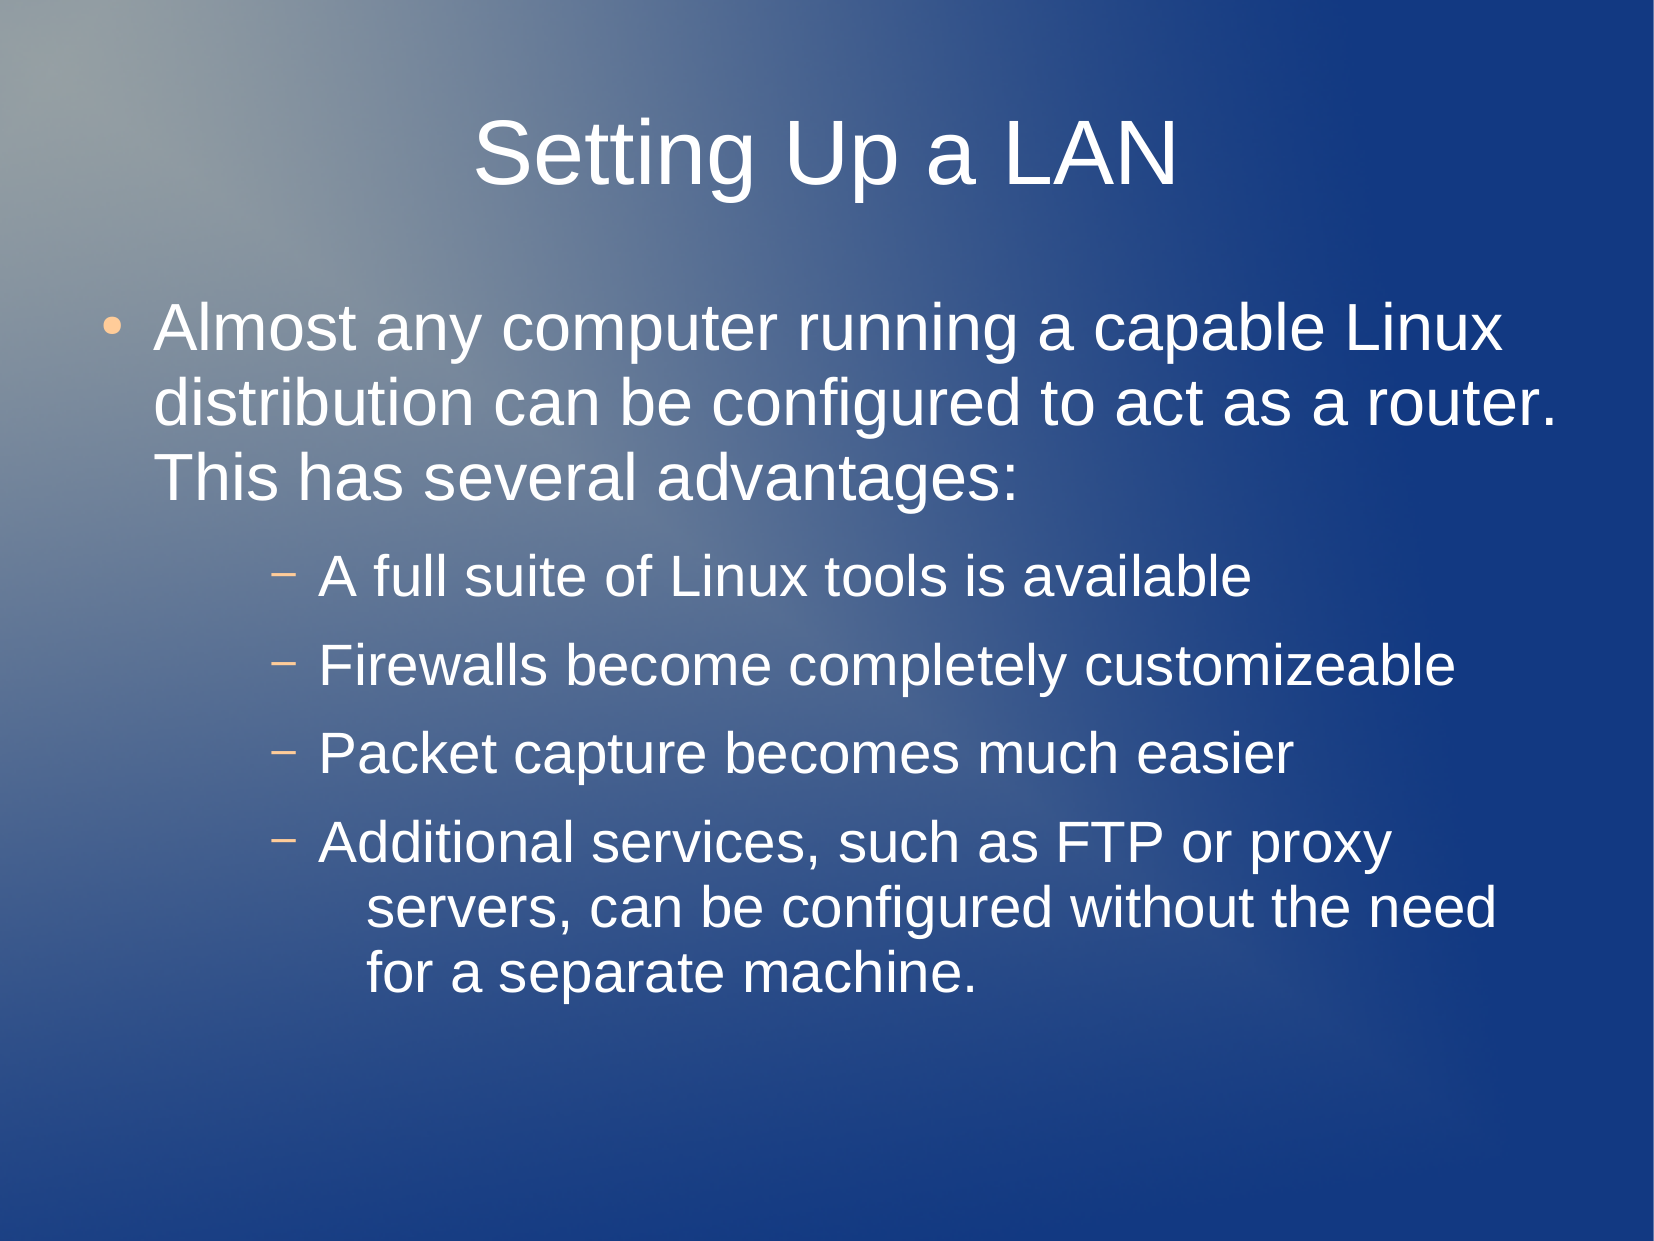

# Setting Up a LAN
Almost any computer running a capable Linux distribution can be configured to act as a router. This has several advantages:
A full suite of Linux tools is available
Firewalls become completely customizeable
Packet capture becomes much easier
Additional services, such as FTP or proxy servers, can be configured without the need for a separate machine.